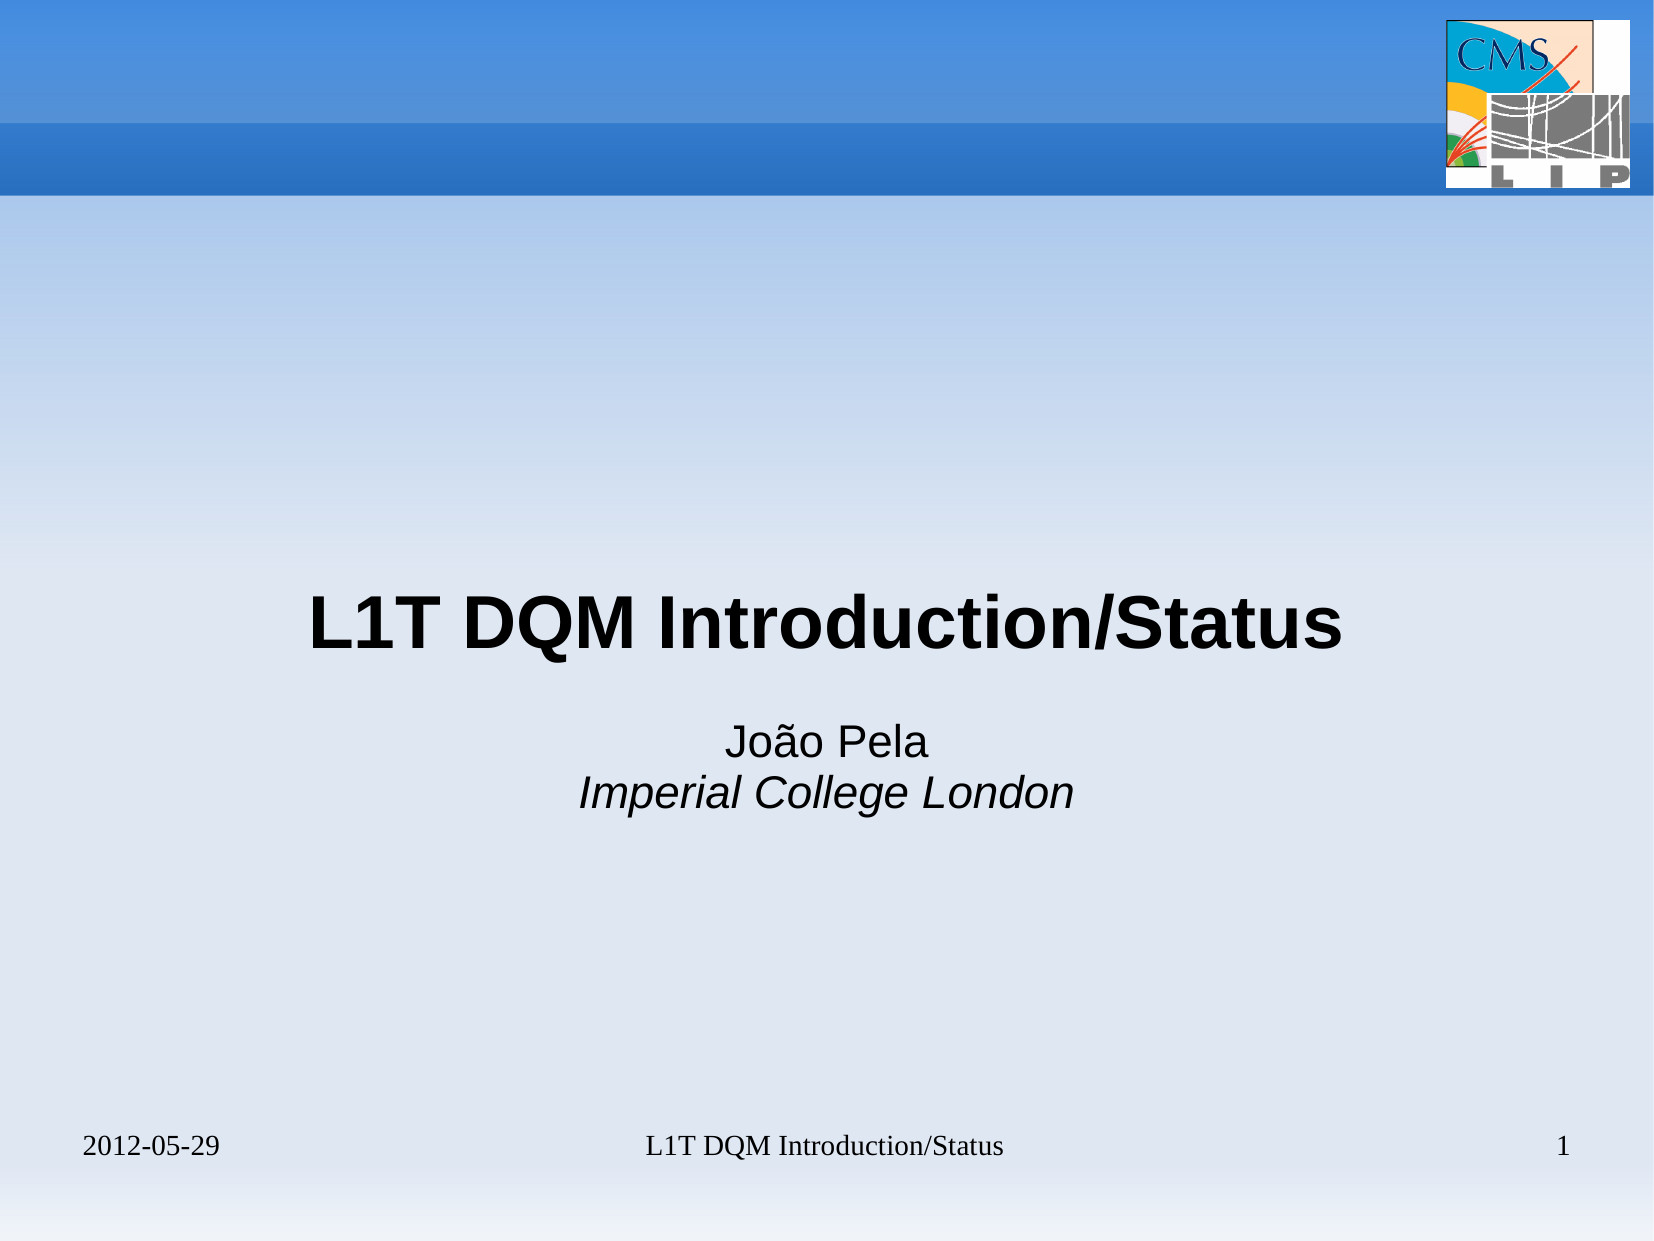

# L1T DQM Introduction/Status
João Pela
Imperial College London
2012-05-29
L1T DQM Introduction/Status
1